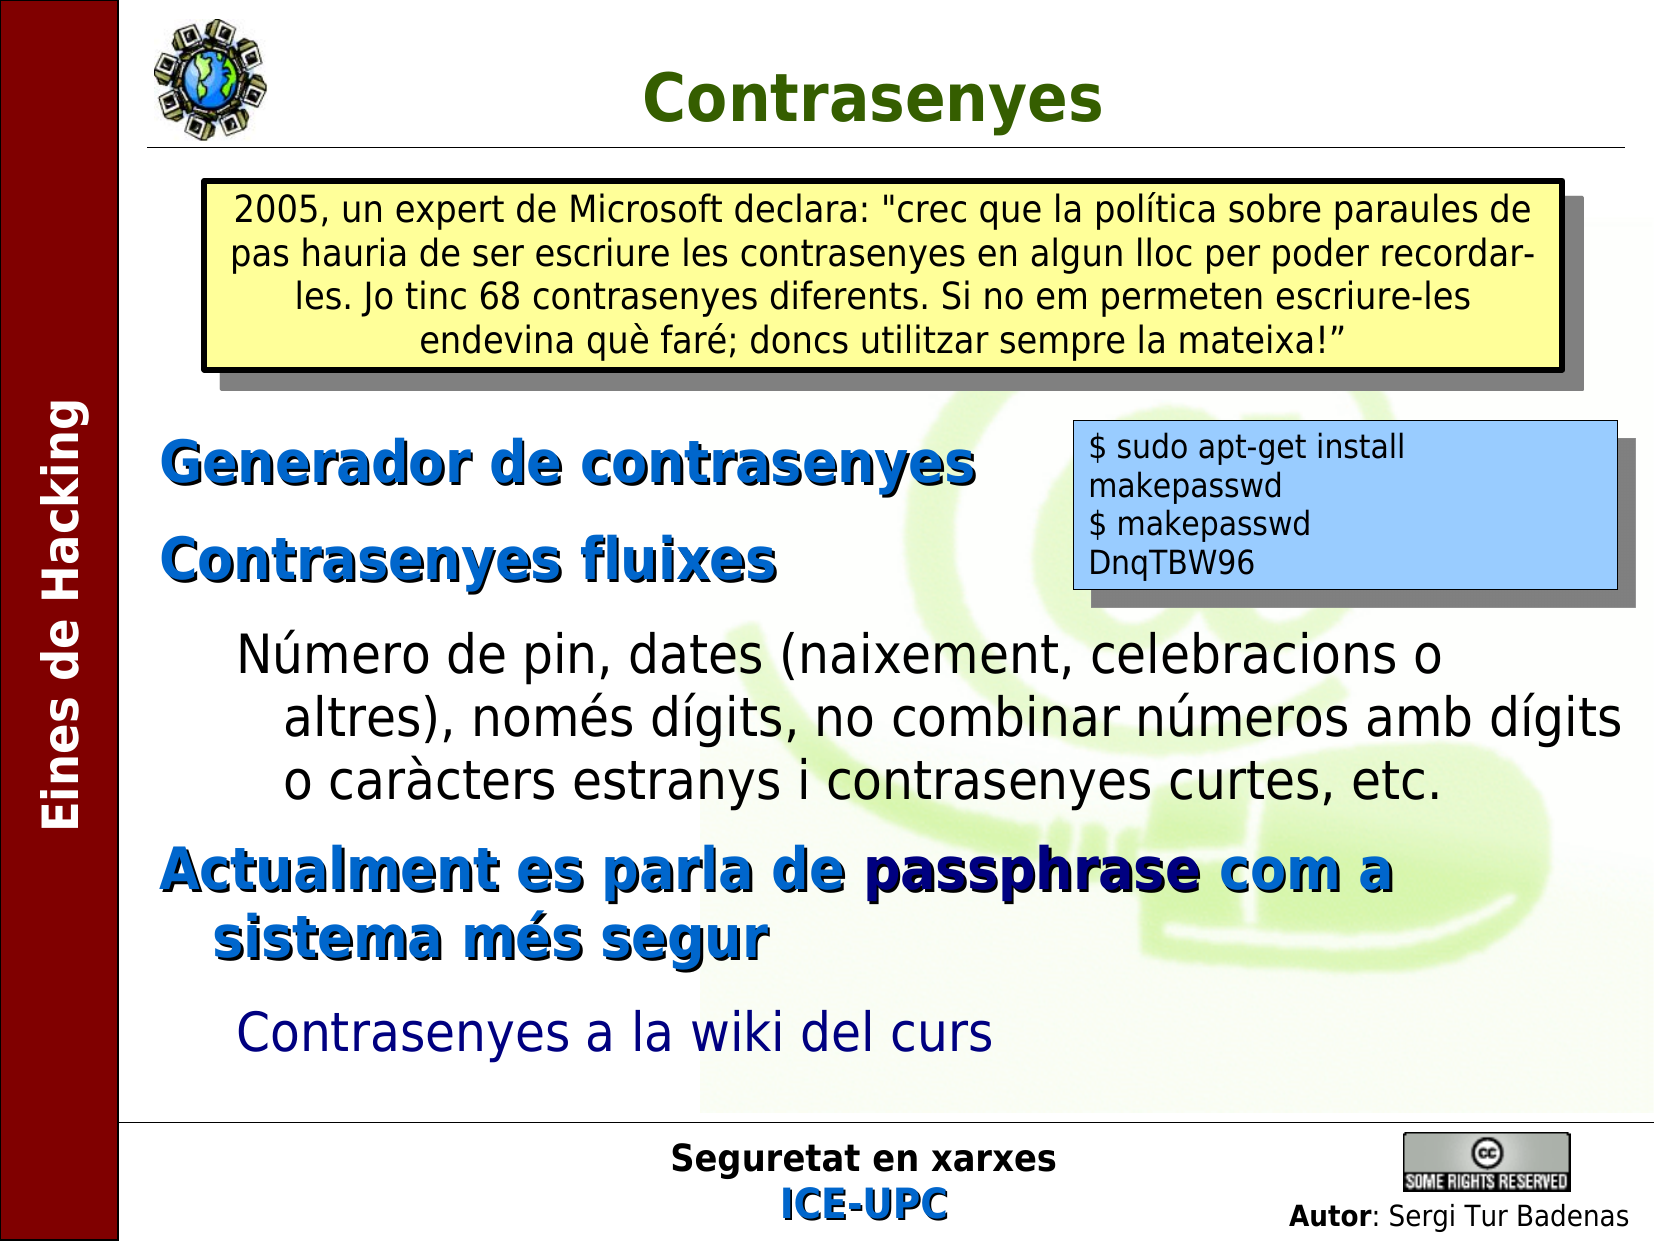

# Contrasenyes
2005, un expert de Microsoft declara: "crec que la política sobre paraules de pas hauria de ser escriure les contrasenyes en algun lloc per poder recordar-les. Jo tinc 68 contrasenyes diferents. Si no em permeten escriure-les endevina què faré; doncs utilitzar sempre la mateixa!”
$ sudo apt-get install makepasswd
$ makepasswd
DnqTBW96
Generador de contrasenyes
Contrasenyes fluixes
Número de pin, dates (naixement, celebracions o altres), només dígits, no combinar números amb dígits o caràcters estranys i contrasenyes curtes, etc.
Actualment es parla de passphrase com a sistema més segur
Contrasenyes a la wiki del curs